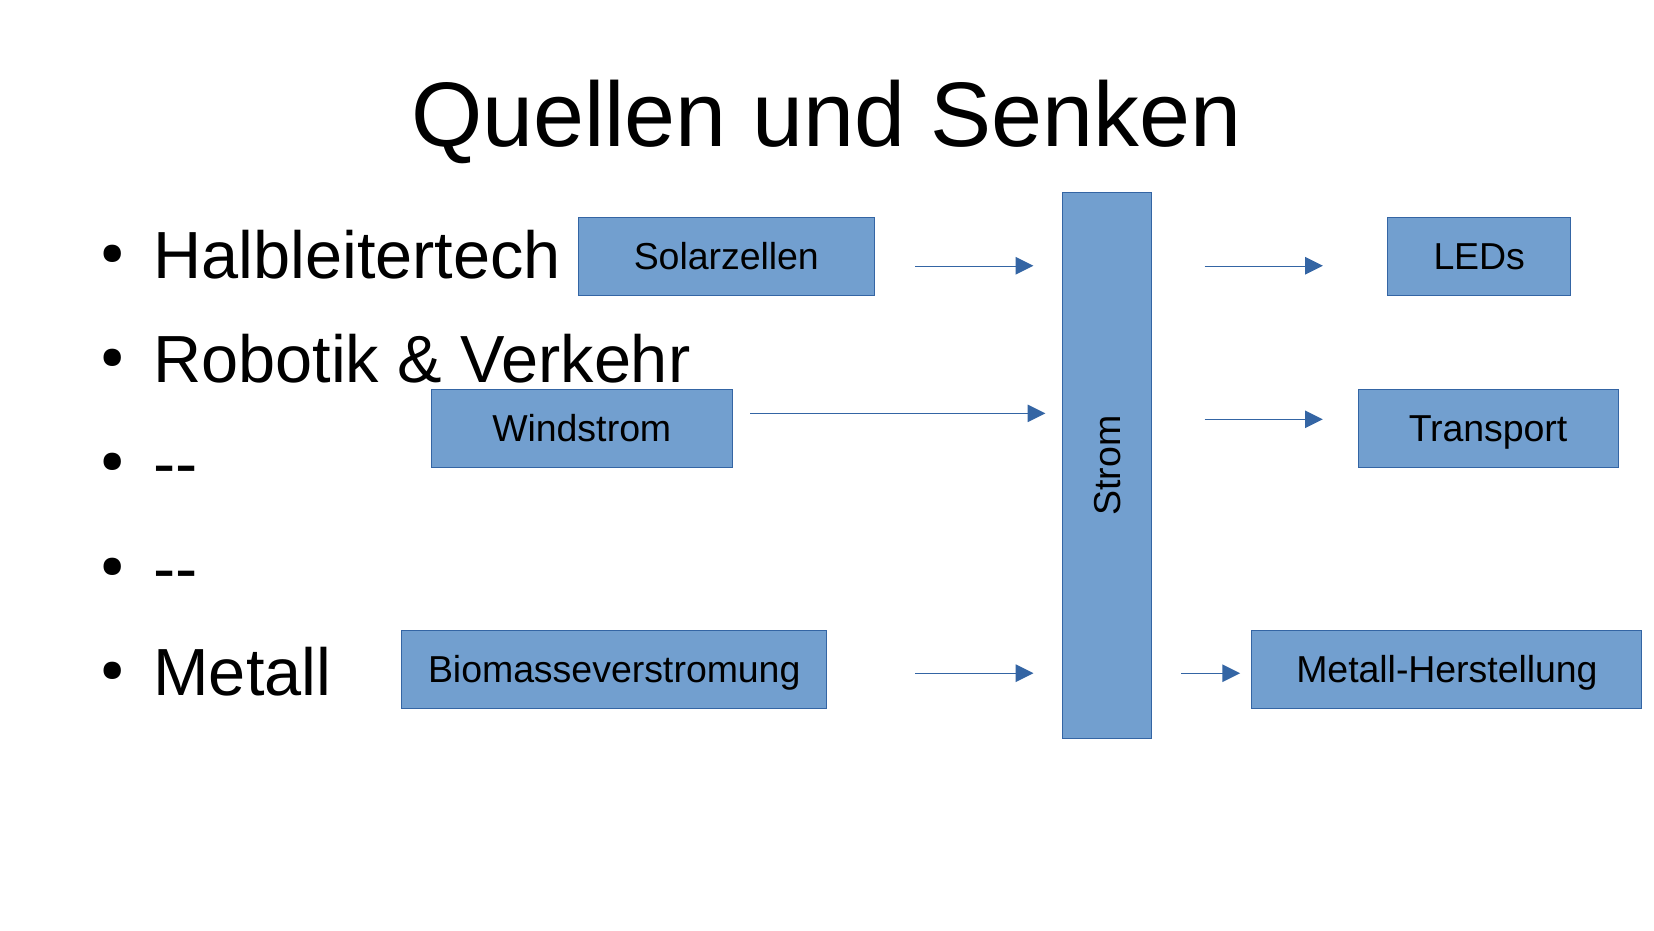

# Quellen und Senken
Halbleitertech
Robotik & Verkehr
--
--
Metall
Solarzellen
LEDs
Windstrom
Transport
Strom
Biomasseverstromung
Metall-Herstellung